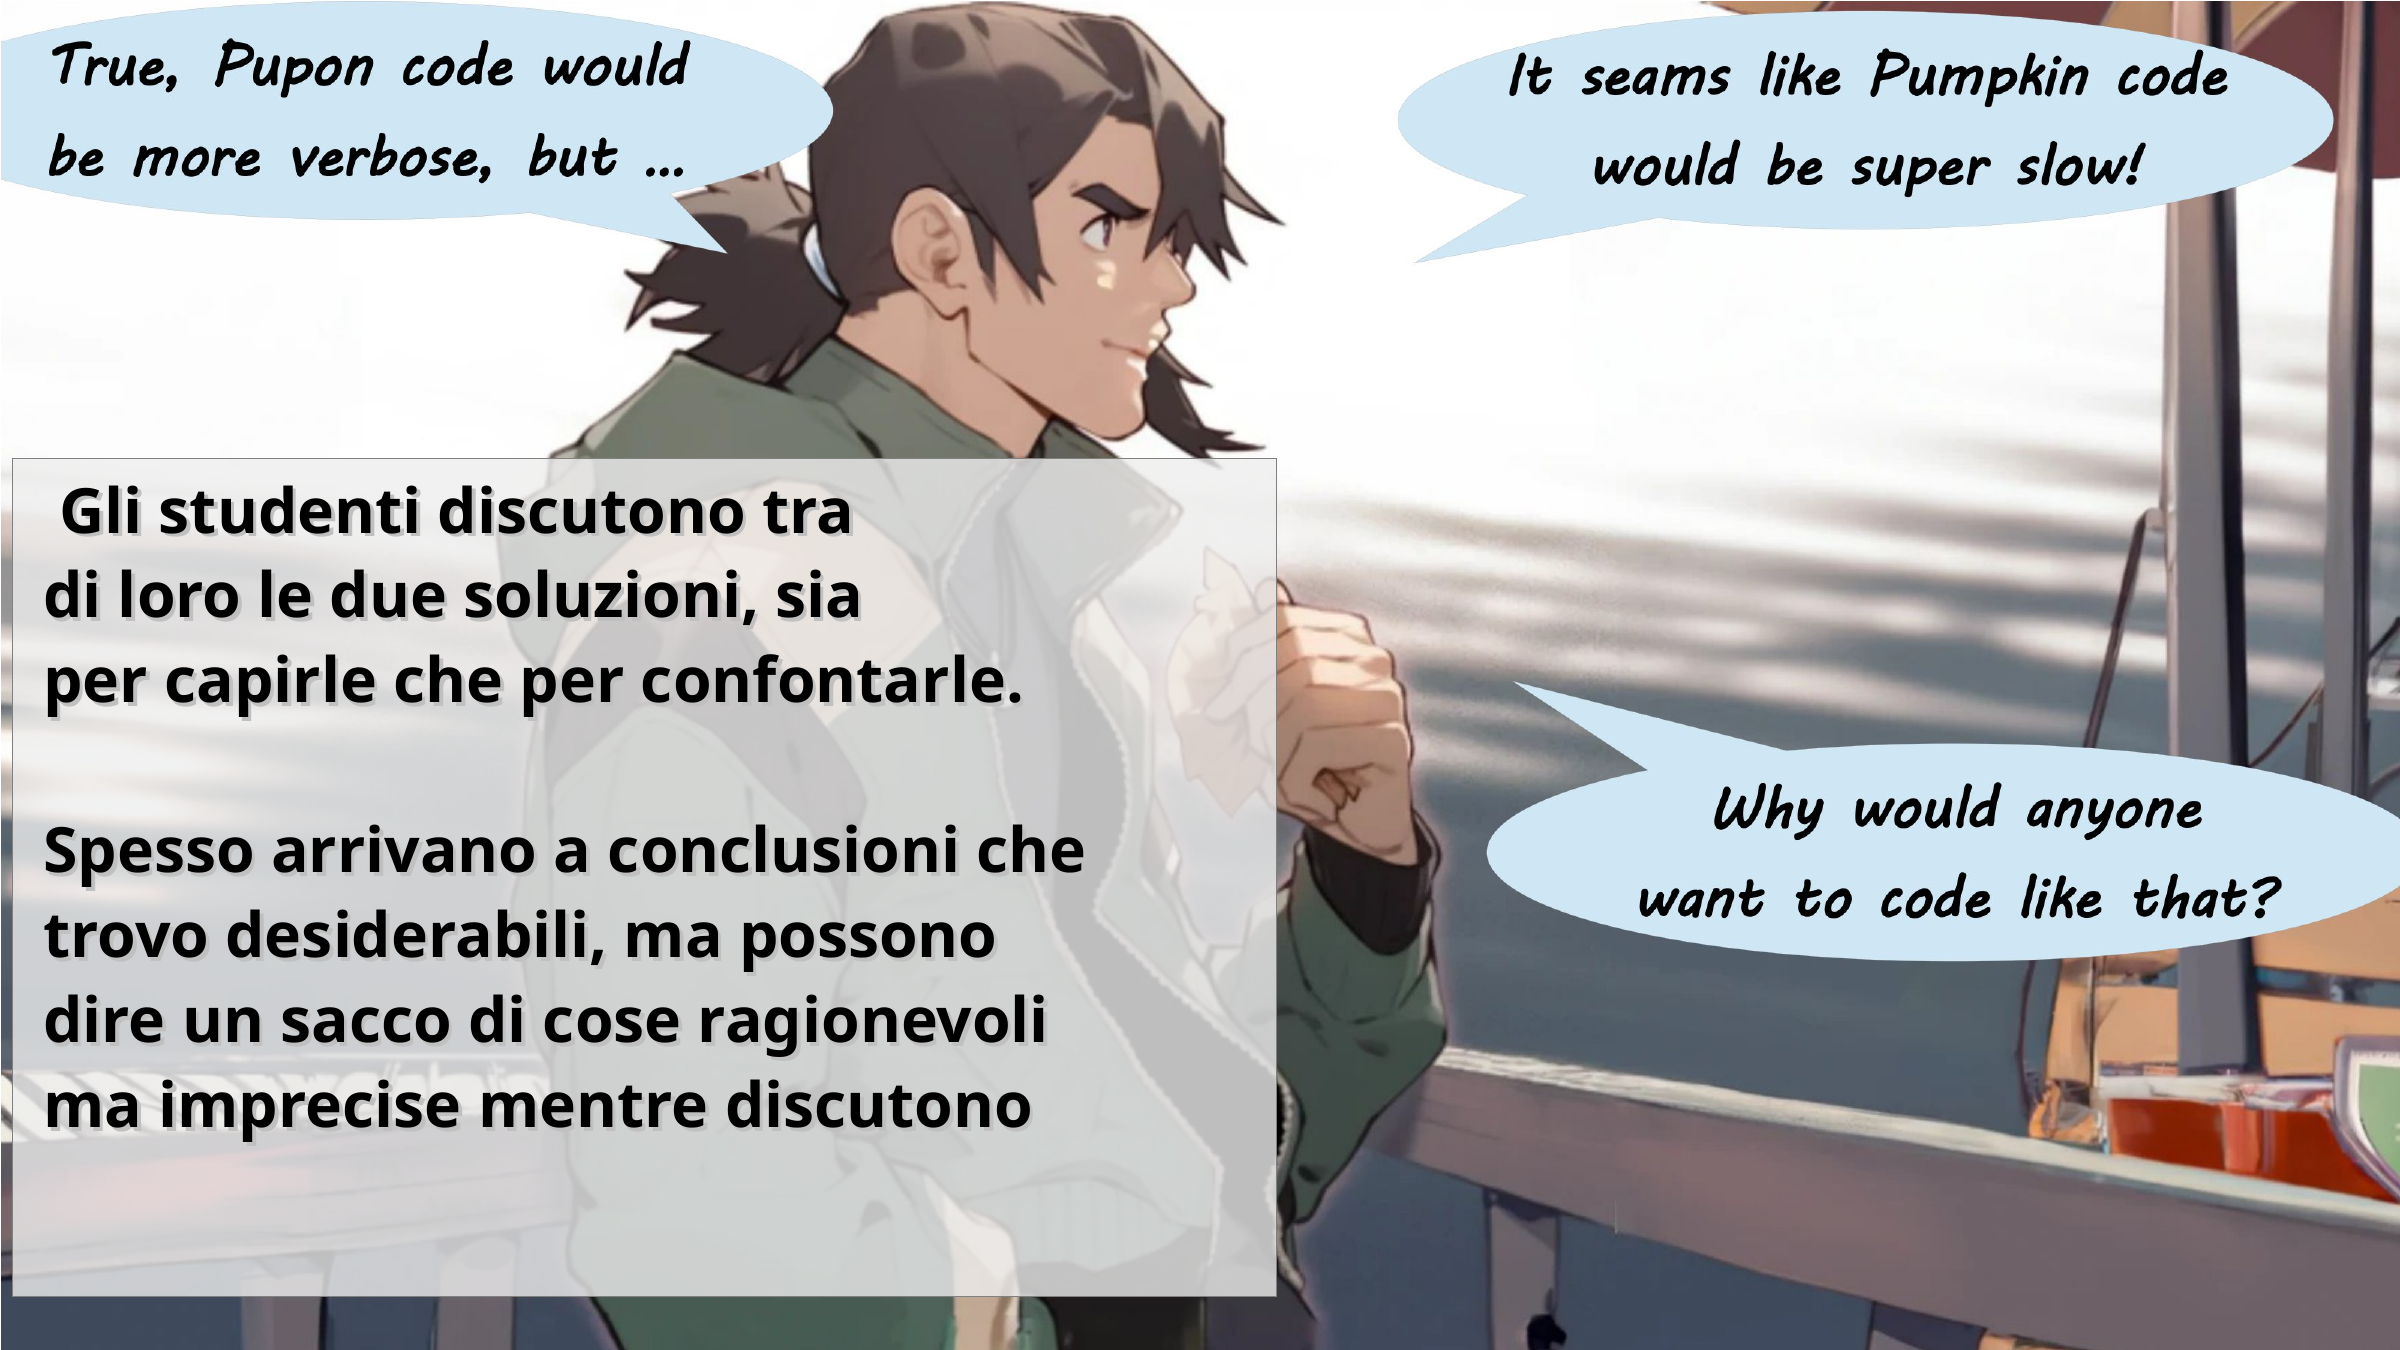

Gli studenti discutono tra
 di loro le due soluzioni, sia
 per capirle che per confontarle.
 Spesso arrivano a conclusioni che
 trovo desiderabili, ma possono
 dire un sacco di cose ragionevoli
 ma imprecise mentre discutono